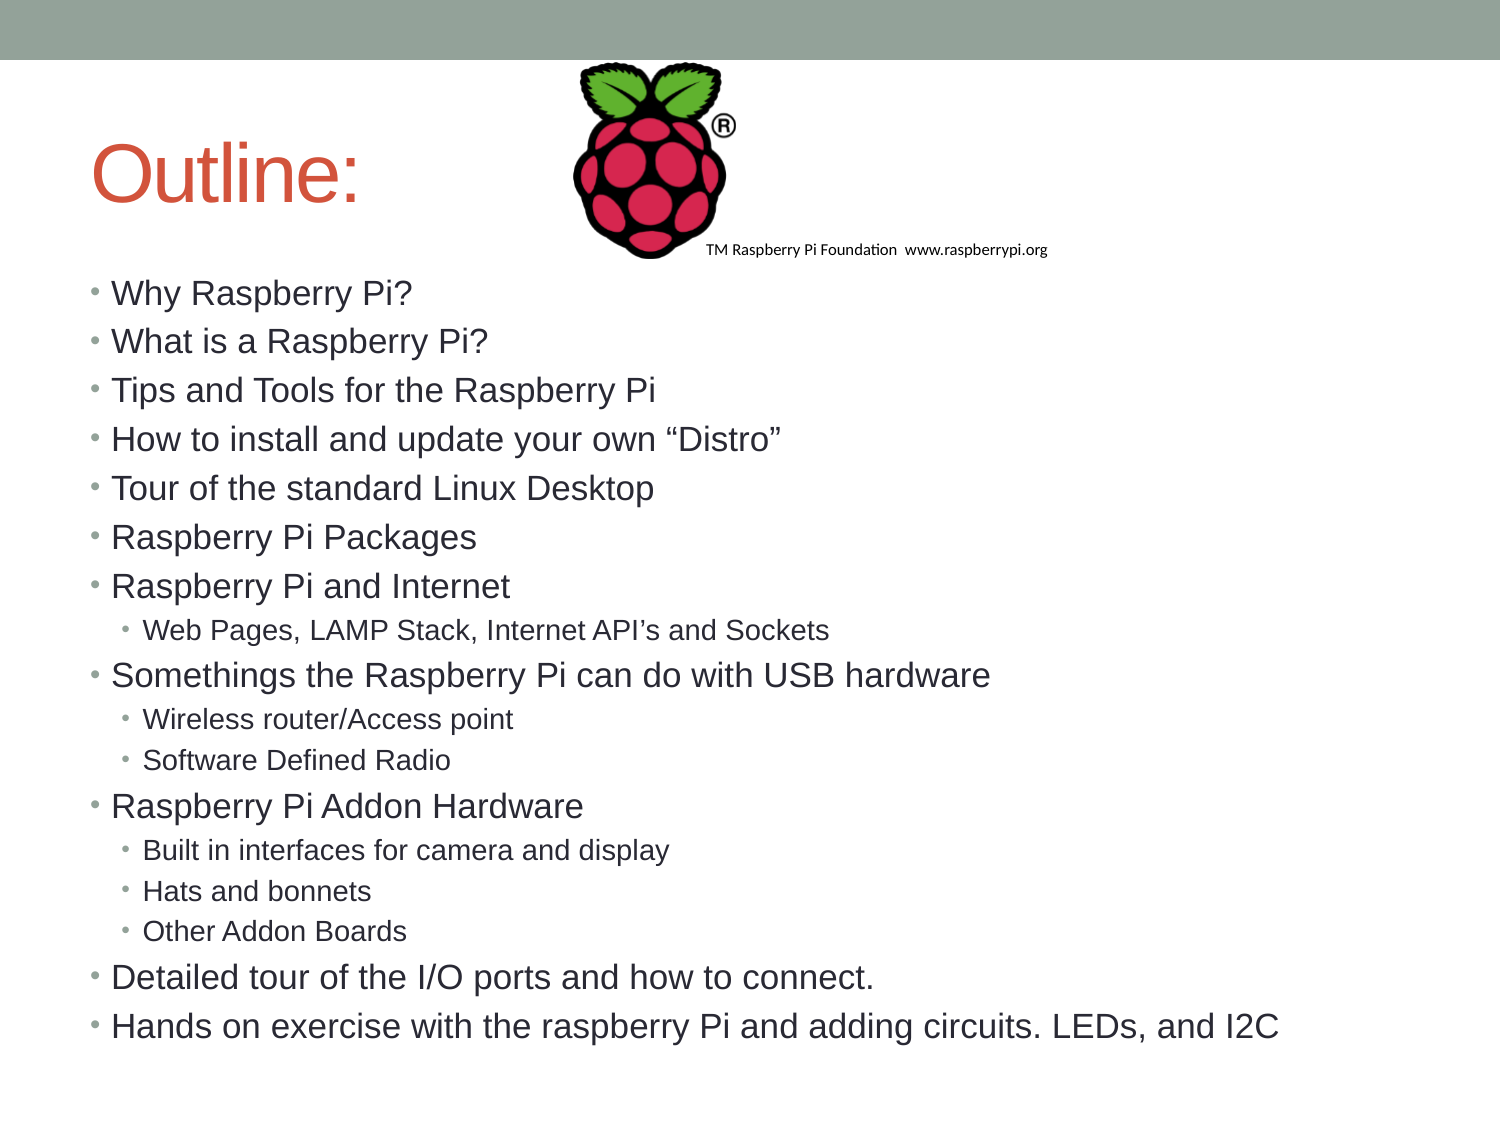

# Outline:
TM Raspberry Pi Foundation www.raspberrypi.org
Why Raspberry Pi?
What is a Raspberry Pi?
Tips and Tools for the Raspberry Pi
How to install and update your own “Distro”
Tour of the standard Linux Desktop
Raspberry Pi Packages
Raspberry Pi and Internet
Web Pages, LAMP Stack, Internet API’s and Sockets
Somethings the Raspberry Pi can do with USB hardware
Wireless router/Access point
Software Defined Radio
Raspberry Pi Addon Hardware
Built in interfaces for camera and display
Hats and bonnets
Other Addon Boards
Detailed tour of the I/O ports and how to connect.
Hands on exercise with the raspberry Pi and adding circuits. LEDs, and I2C